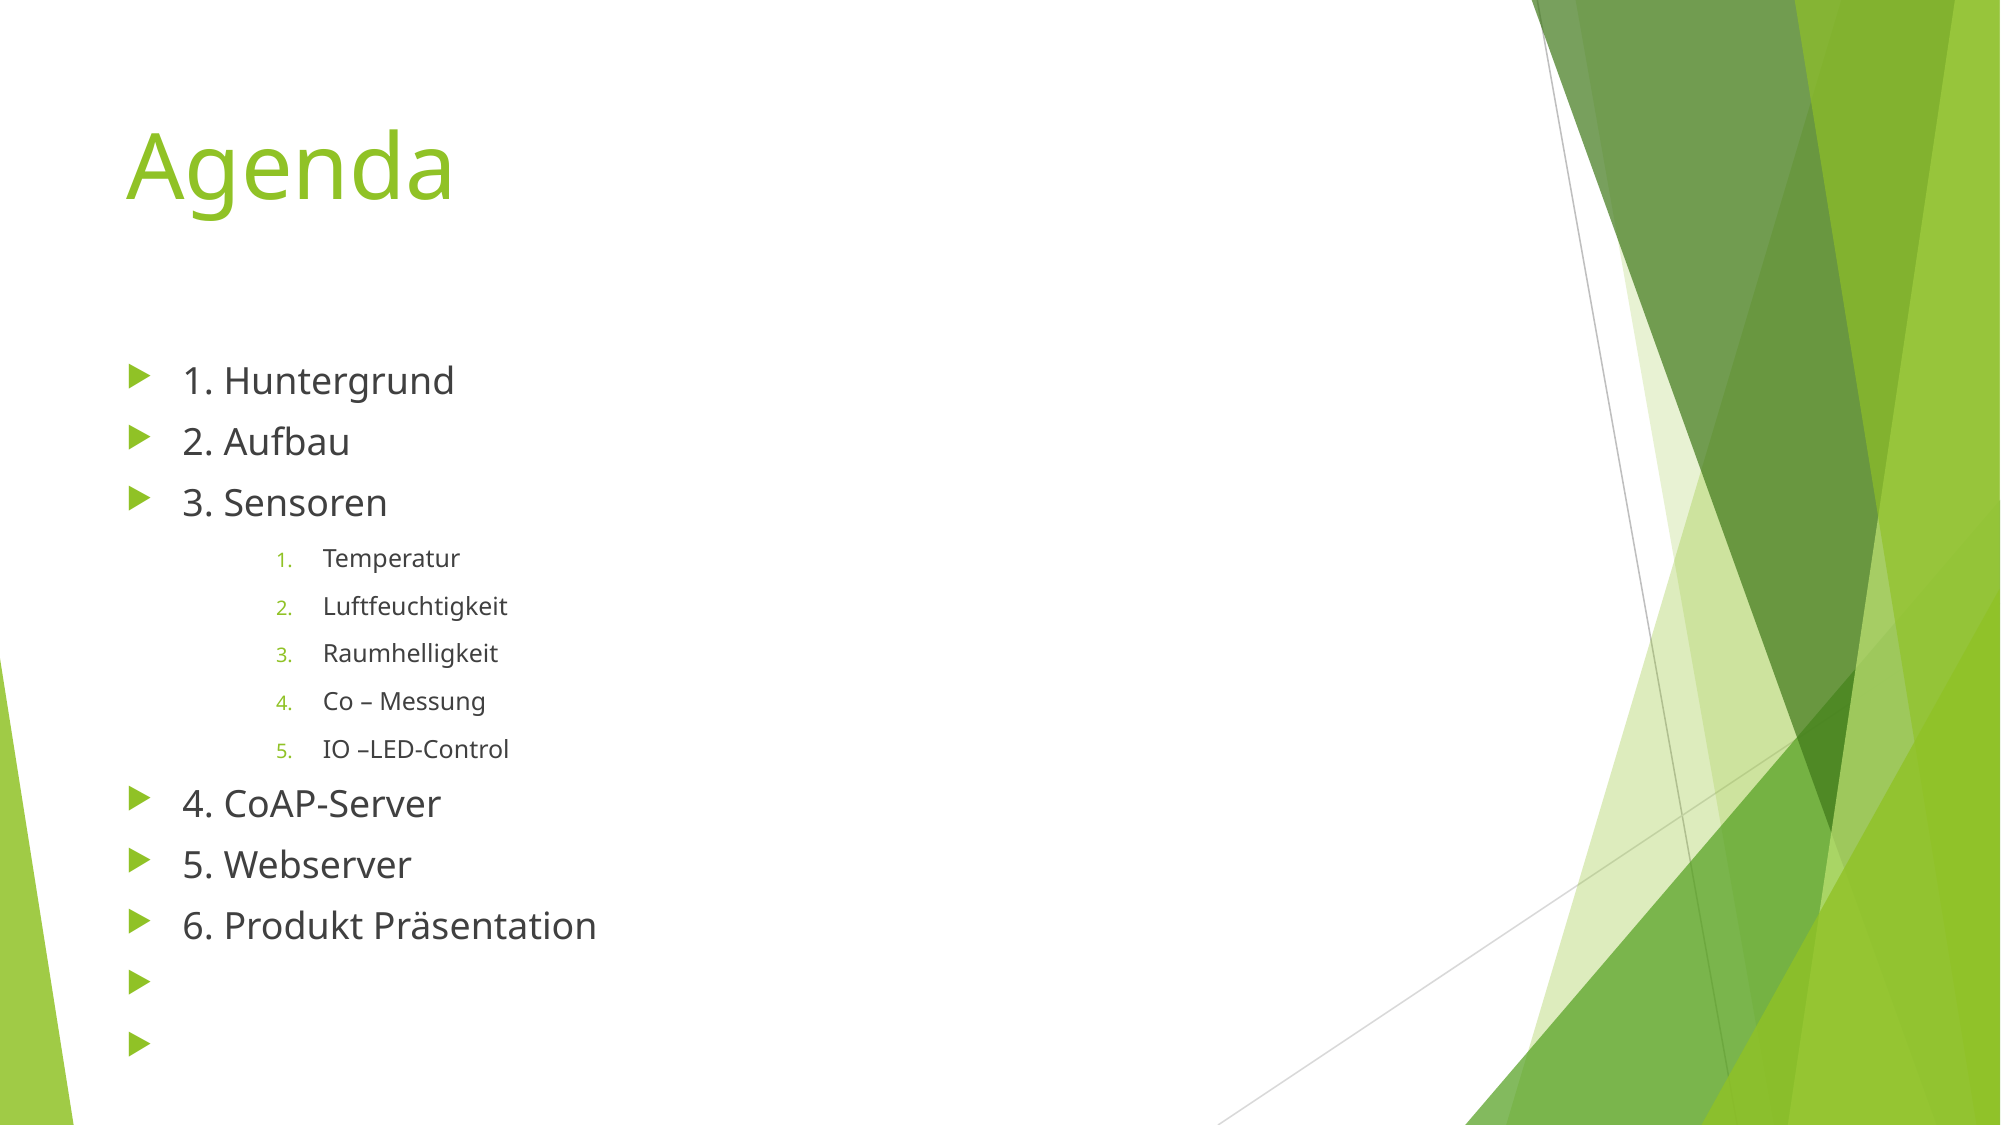

# Agenda
1. Huntergrund
2. Aufbau
3. Sensoren
Temperatur
Luftfeuchtigkeit
Raumhelligkeit
Co – Messung
IO –LED-Control
4. CoAP-Server
5. Webserver
6. Produkt Präsentation